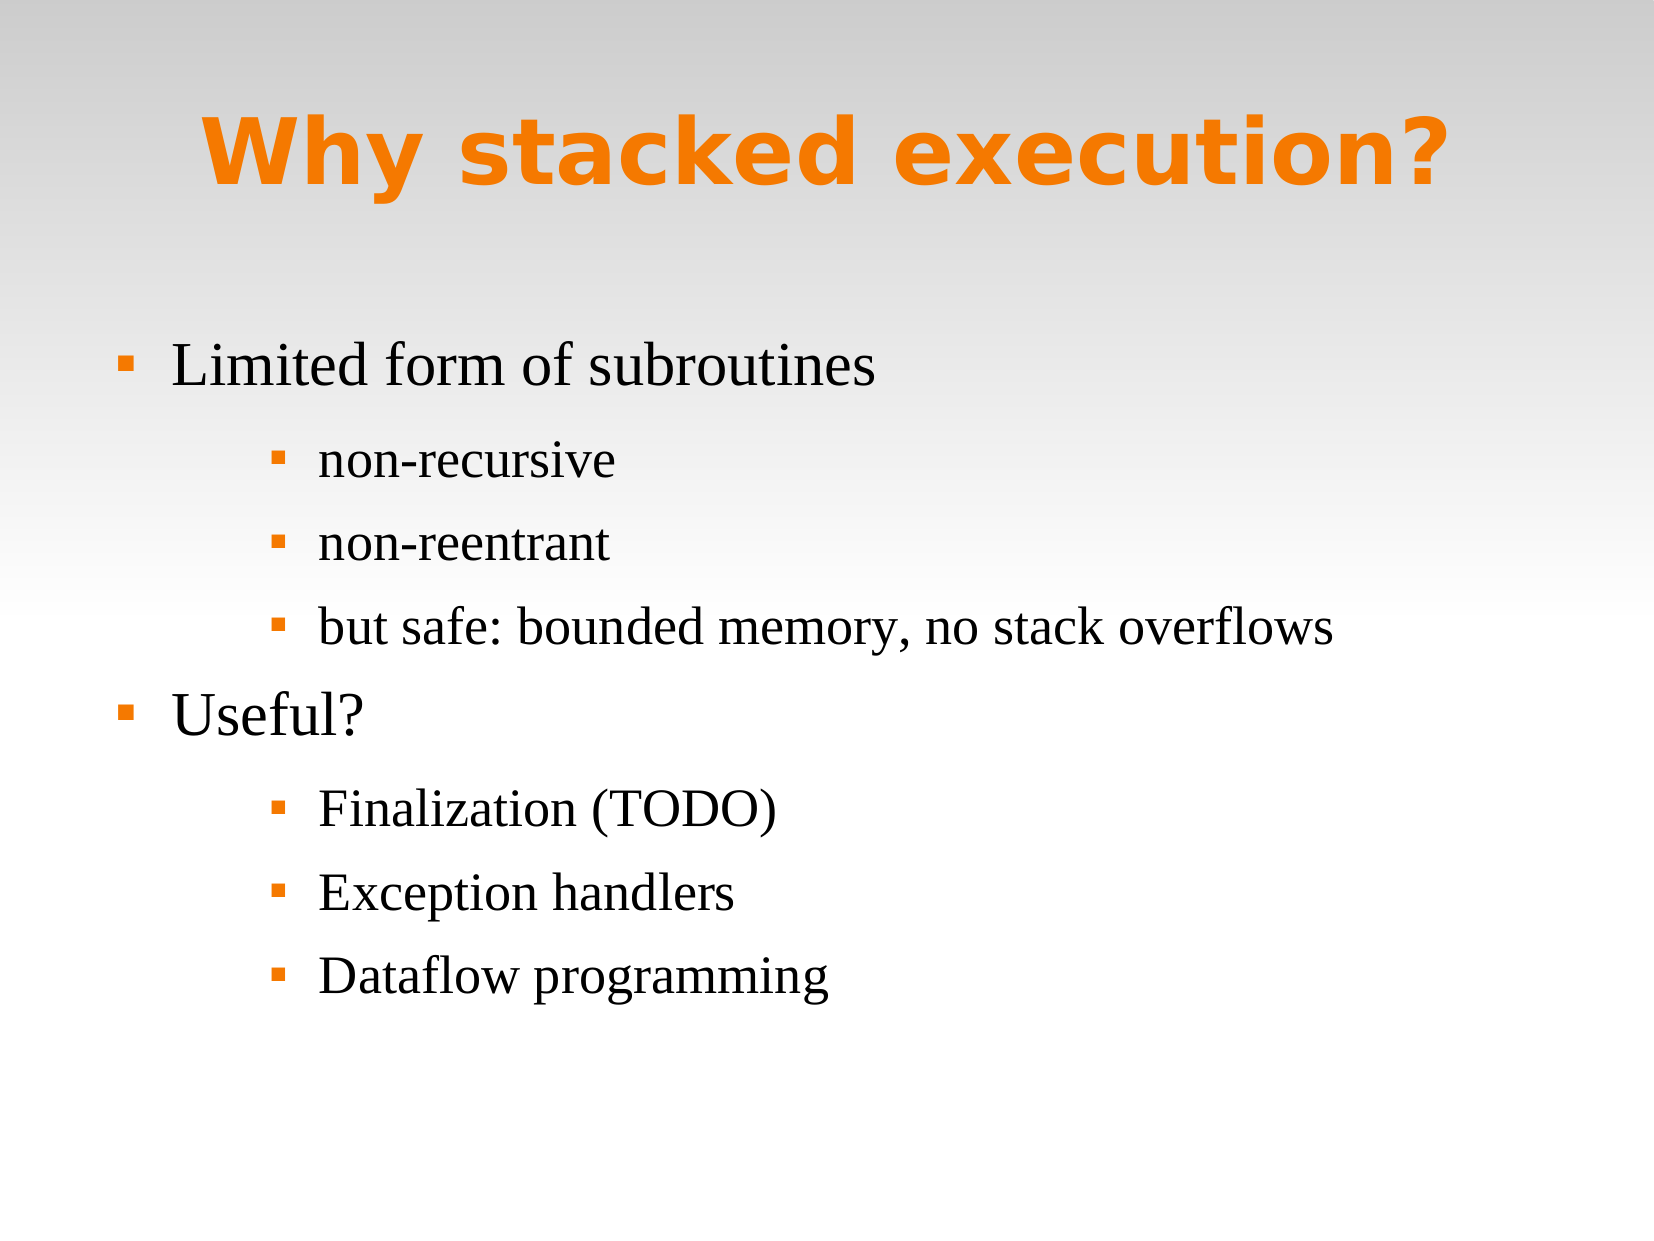

# Why stacked execution?
Limited form of subroutines
non-recursive
non-reentrant
but safe: bounded memory, no stack overflows
Useful?
Finalization (TODO)
Exception handlers
Dataflow programming